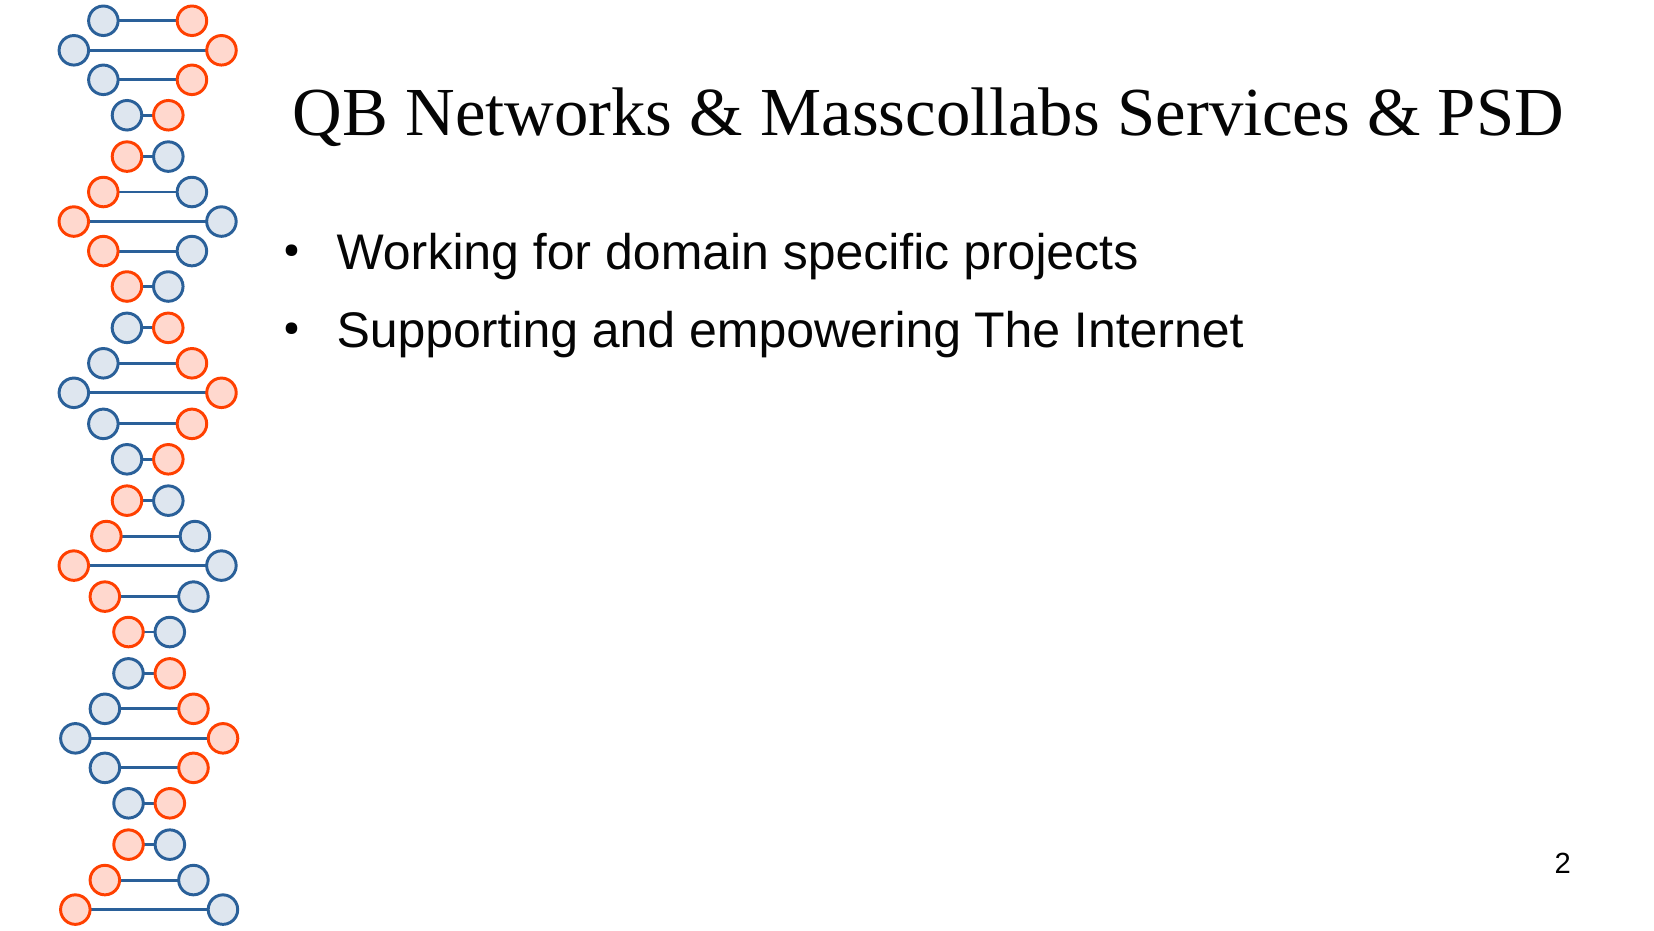

# QB Networks & Masscollabs Services & PSD
Working for domain specific projects
Supporting and empowering The Internet
2